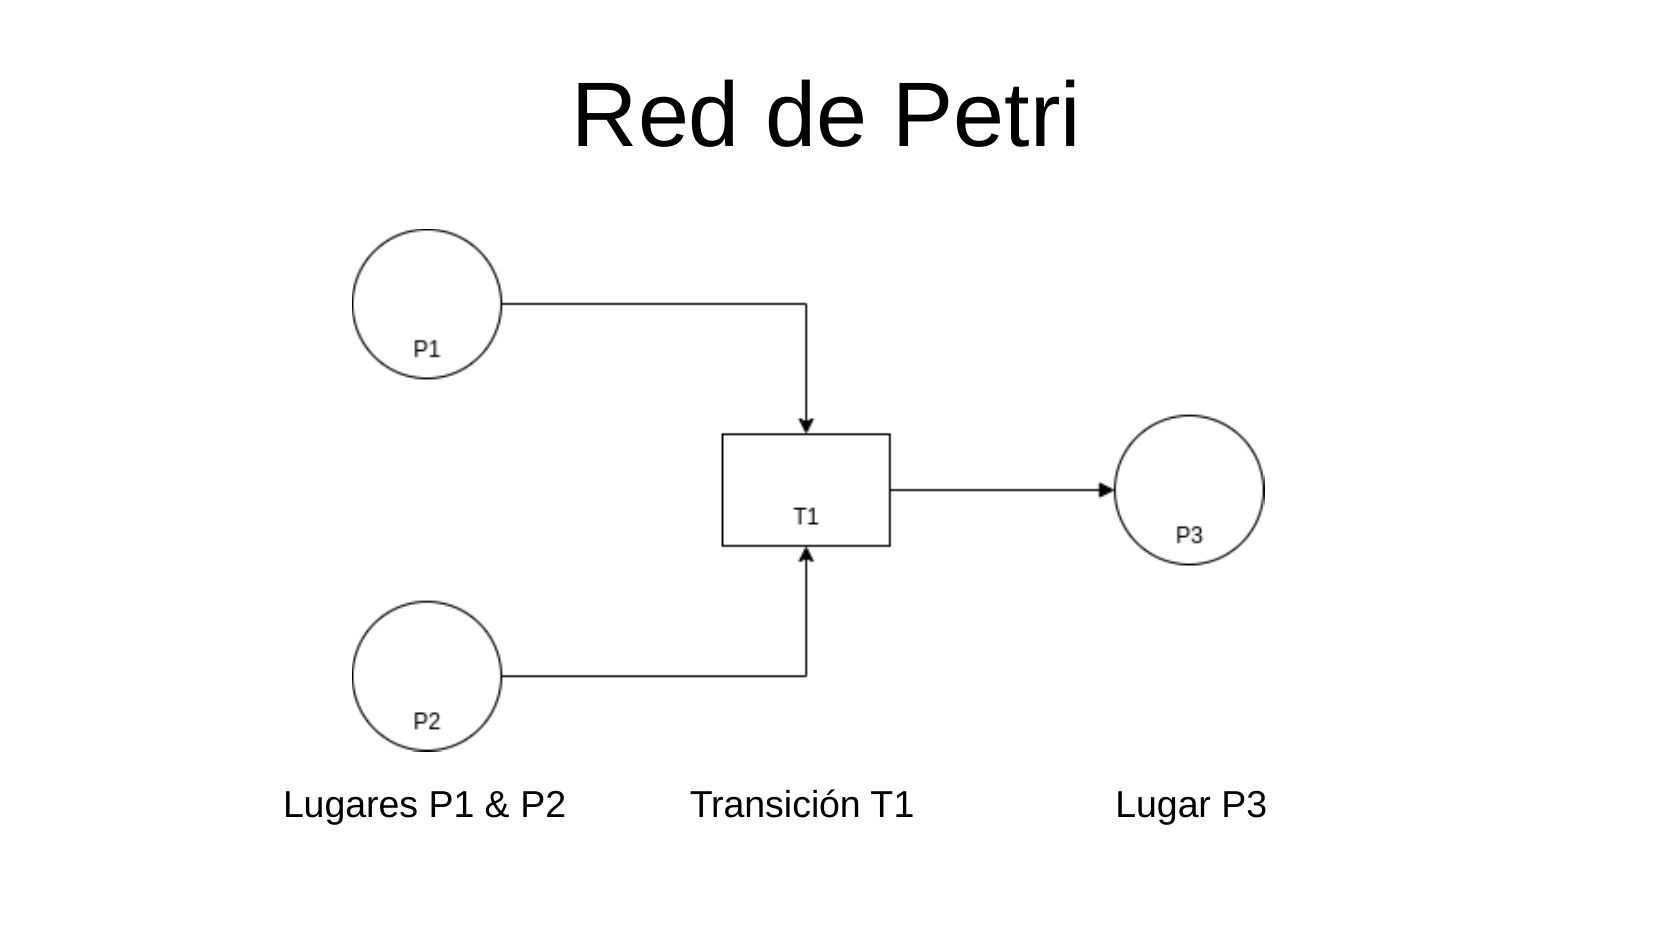

# Red de Petri
Lugares P1 & P2
Transición T1
Lugar P3